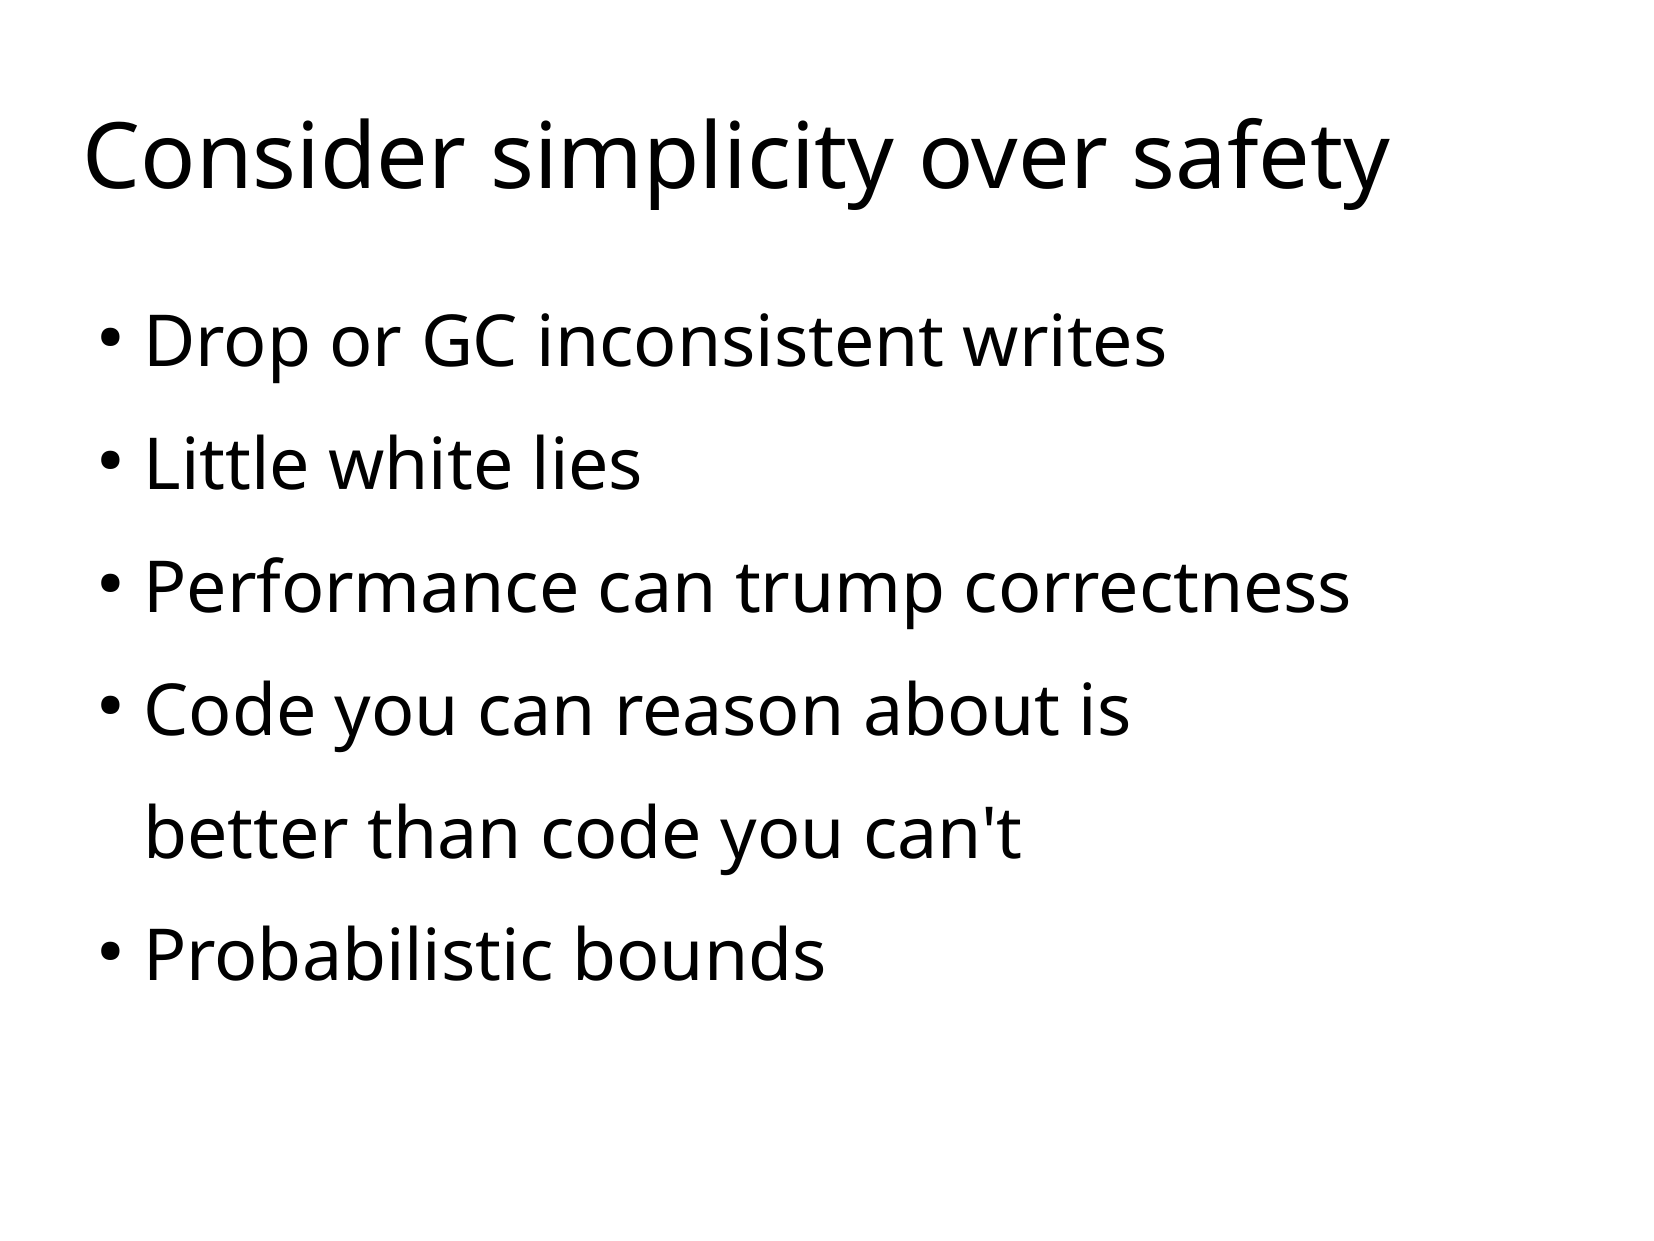

# Consider simplicity over safety
Drop or GC inconsistent writes
Little white lies
Performance can trump correctness
Code you can reason about is
better than code you can't
Probabilistic bounds